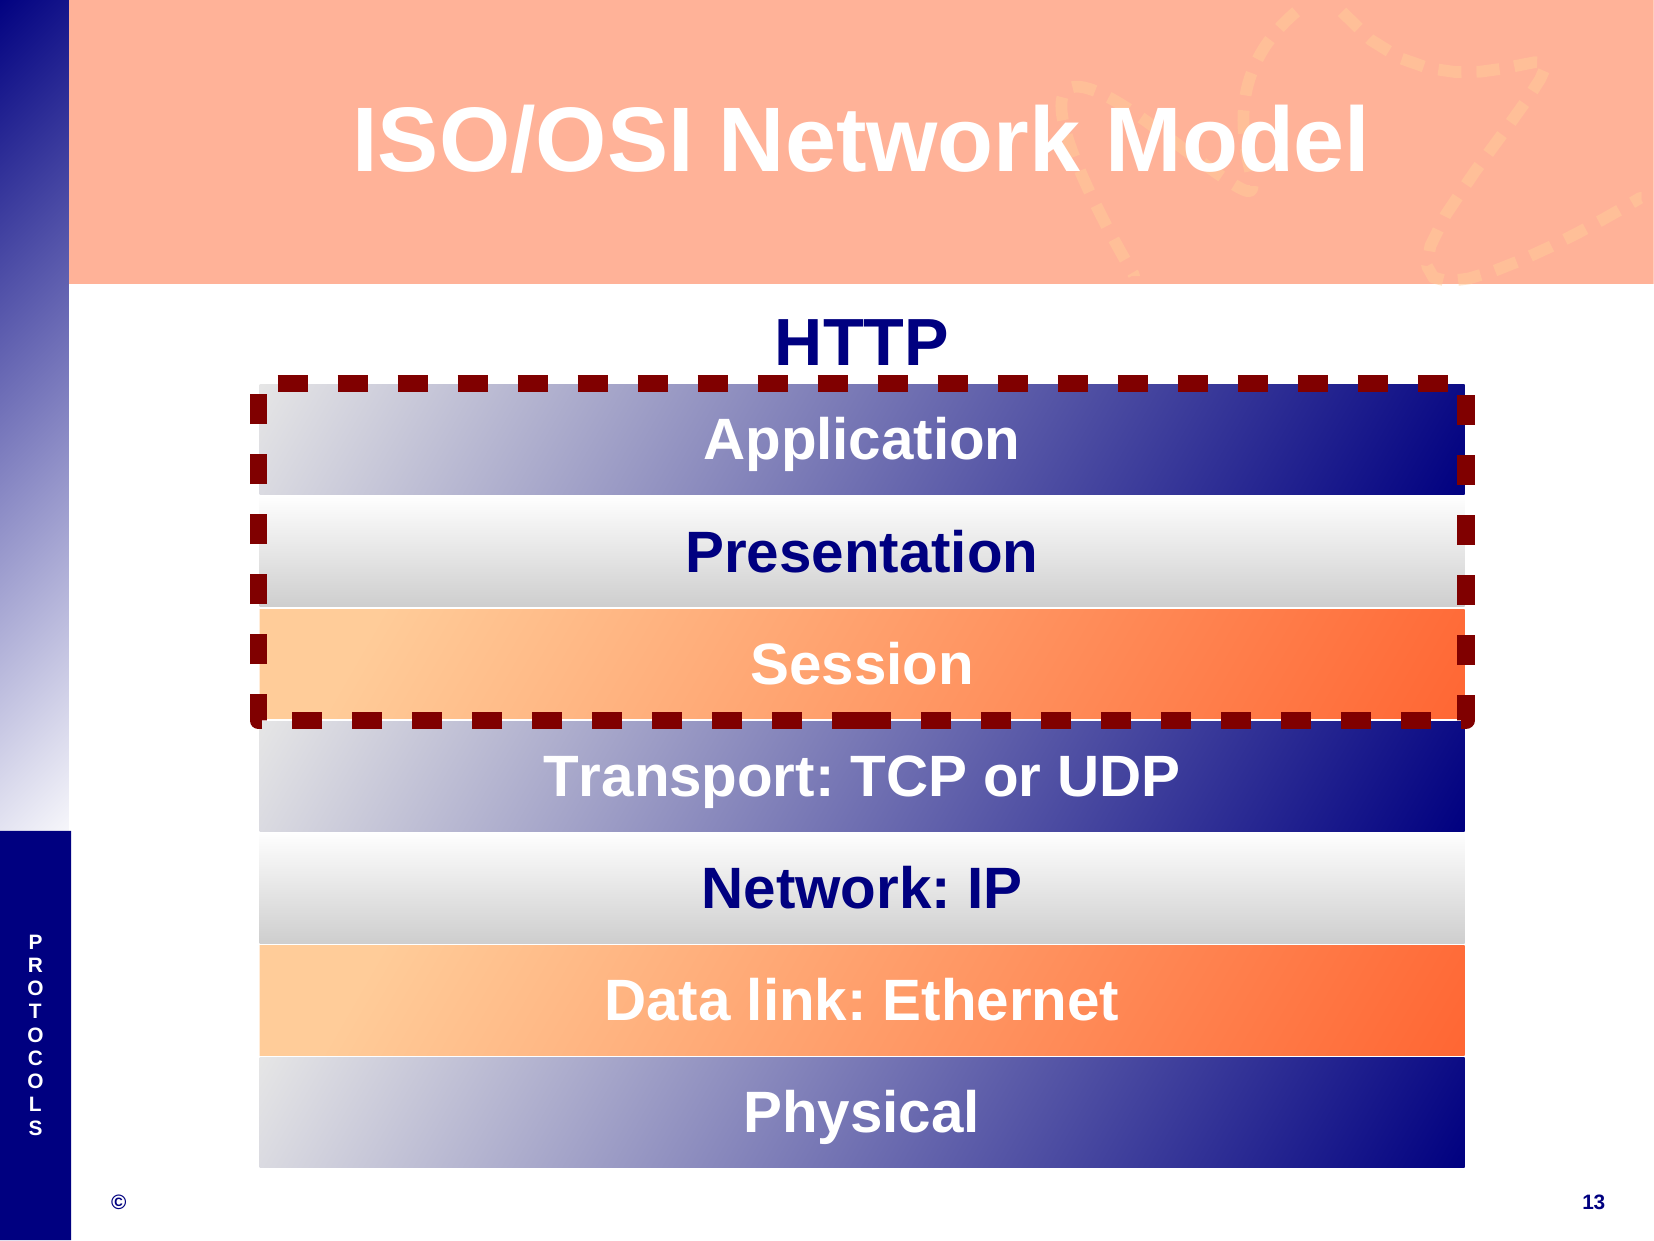

# ISO/OSI Network Model
HTTP
Application
Presentation
Session
Transport: TCP or UDP
P
R
O
T
O
C
O
L
S
Network: IP
Data link: Ethernet
Physical